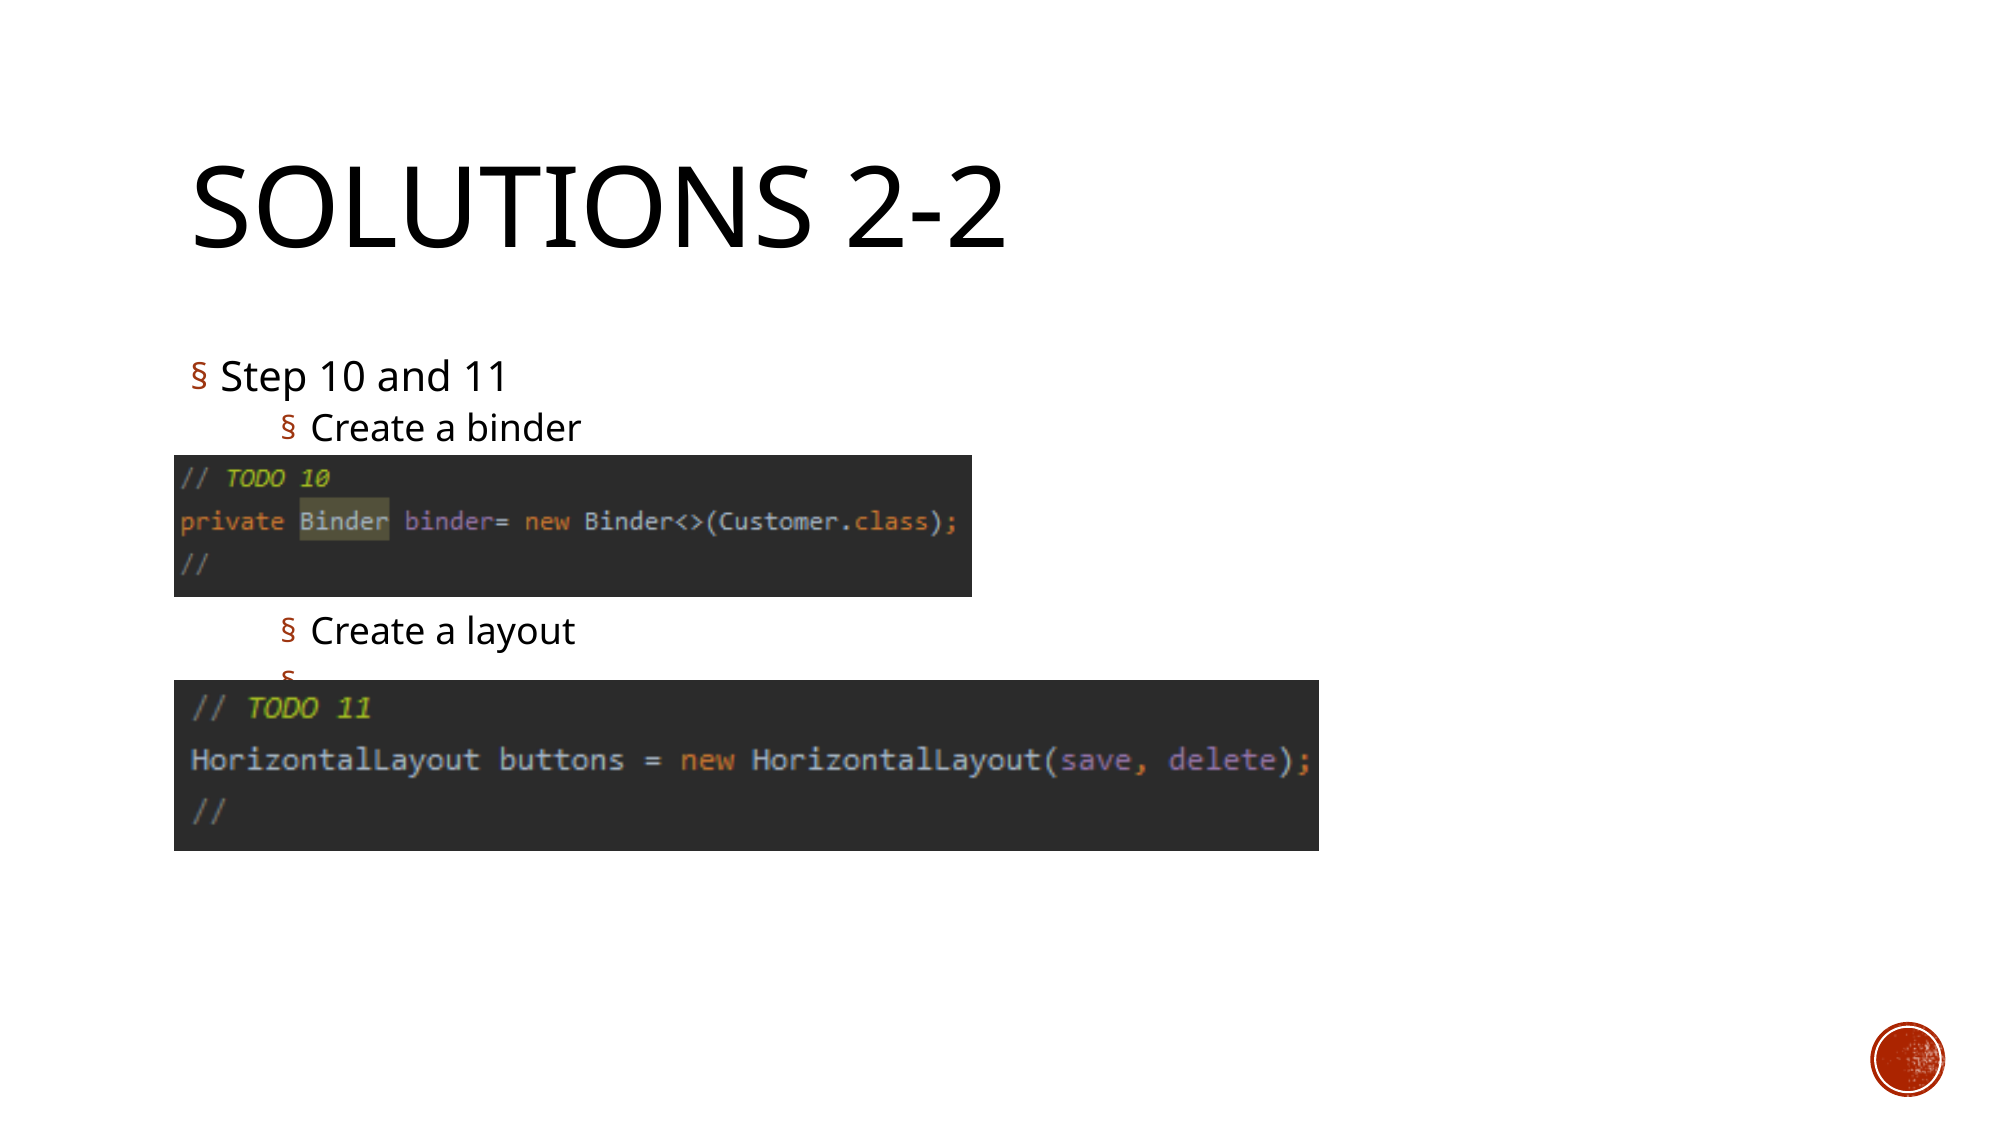

# Solutions 2-2
Step 10 and 11
Create a binder
Create a layout